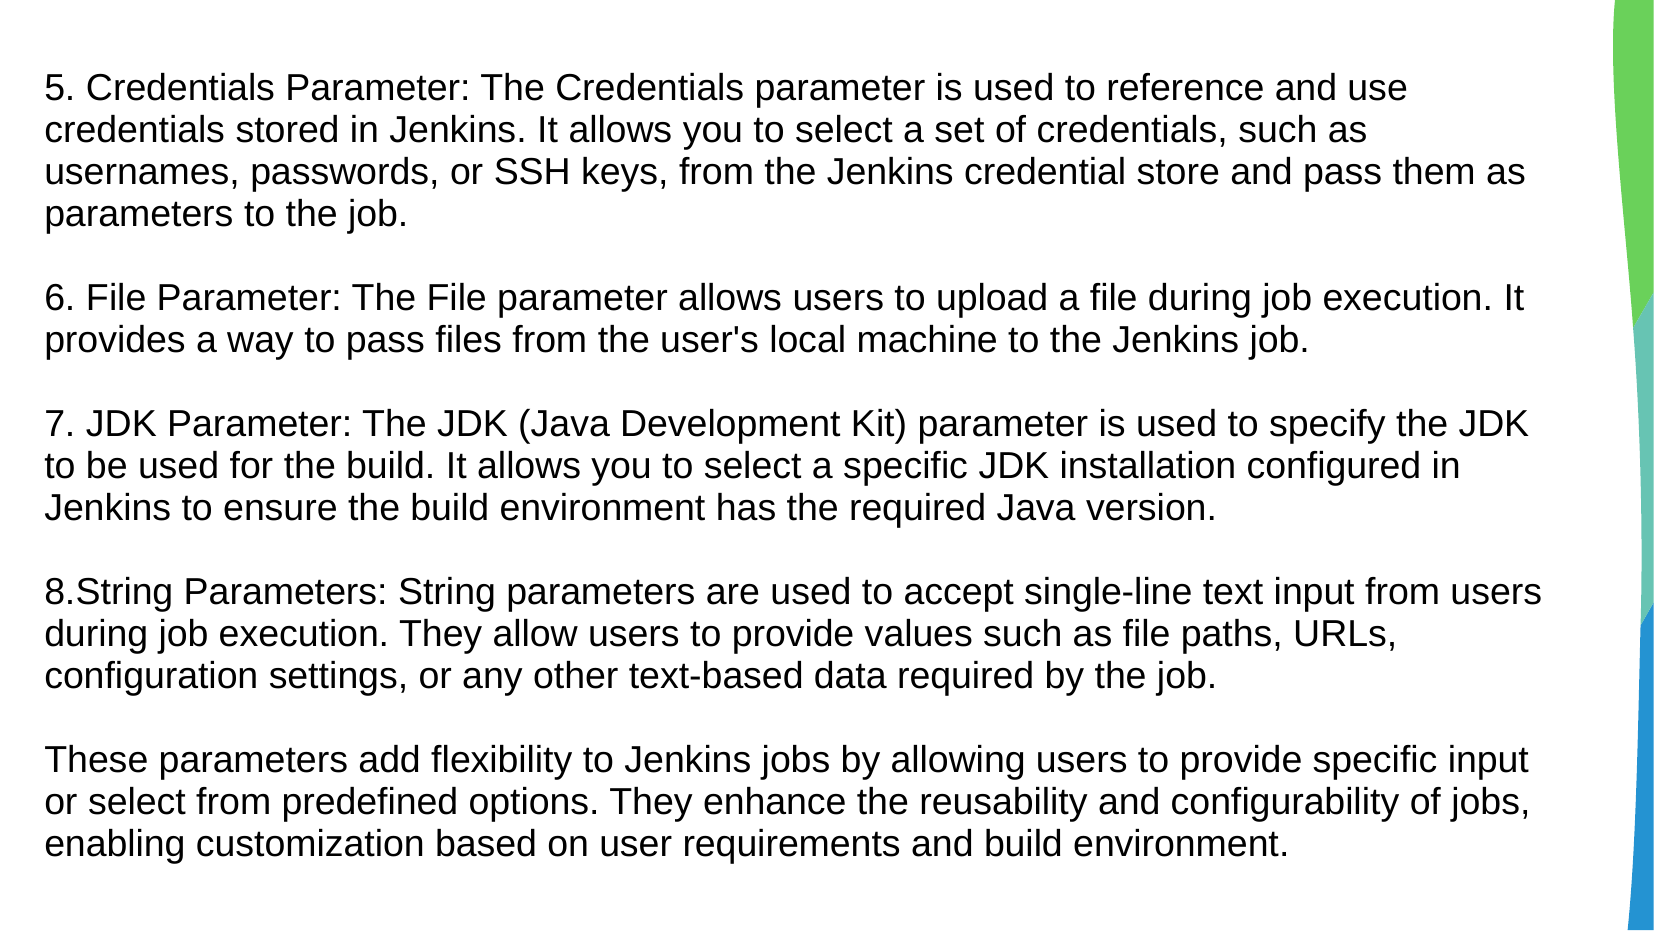

5. Credentials Parameter: The Credentials parameter is used to reference and use credentials stored in Jenkins. It allows you to select a set of credentials, such as usernames, passwords, or SSH keys, from the Jenkins credential store and pass them as parameters to the job.
6. File Parameter: The File parameter allows users to upload a file during job execution. It provides a way to pass files from the user's local machine to the Jenkins job.
7. JDK Parameter: The JDK (Java Development Kit) parameter is used to specify the JDK to be used for the build. It allows you to select a specific JDK installation configured in Jenkins to ensure the build environment has the required Java version.
8.String Parameters: String parameters are used to accept single-line text input from users during job execution. They allow users to provide values such as file paths, URLs, configuration settings, or any other text-based data required by the job.
These parameters add flexibility to Jenkins jobs by allowing users to provide specific input or select from predefined options. They enhance the reusability and configurability of jobs, enabling customization based on user requirements and build environment.